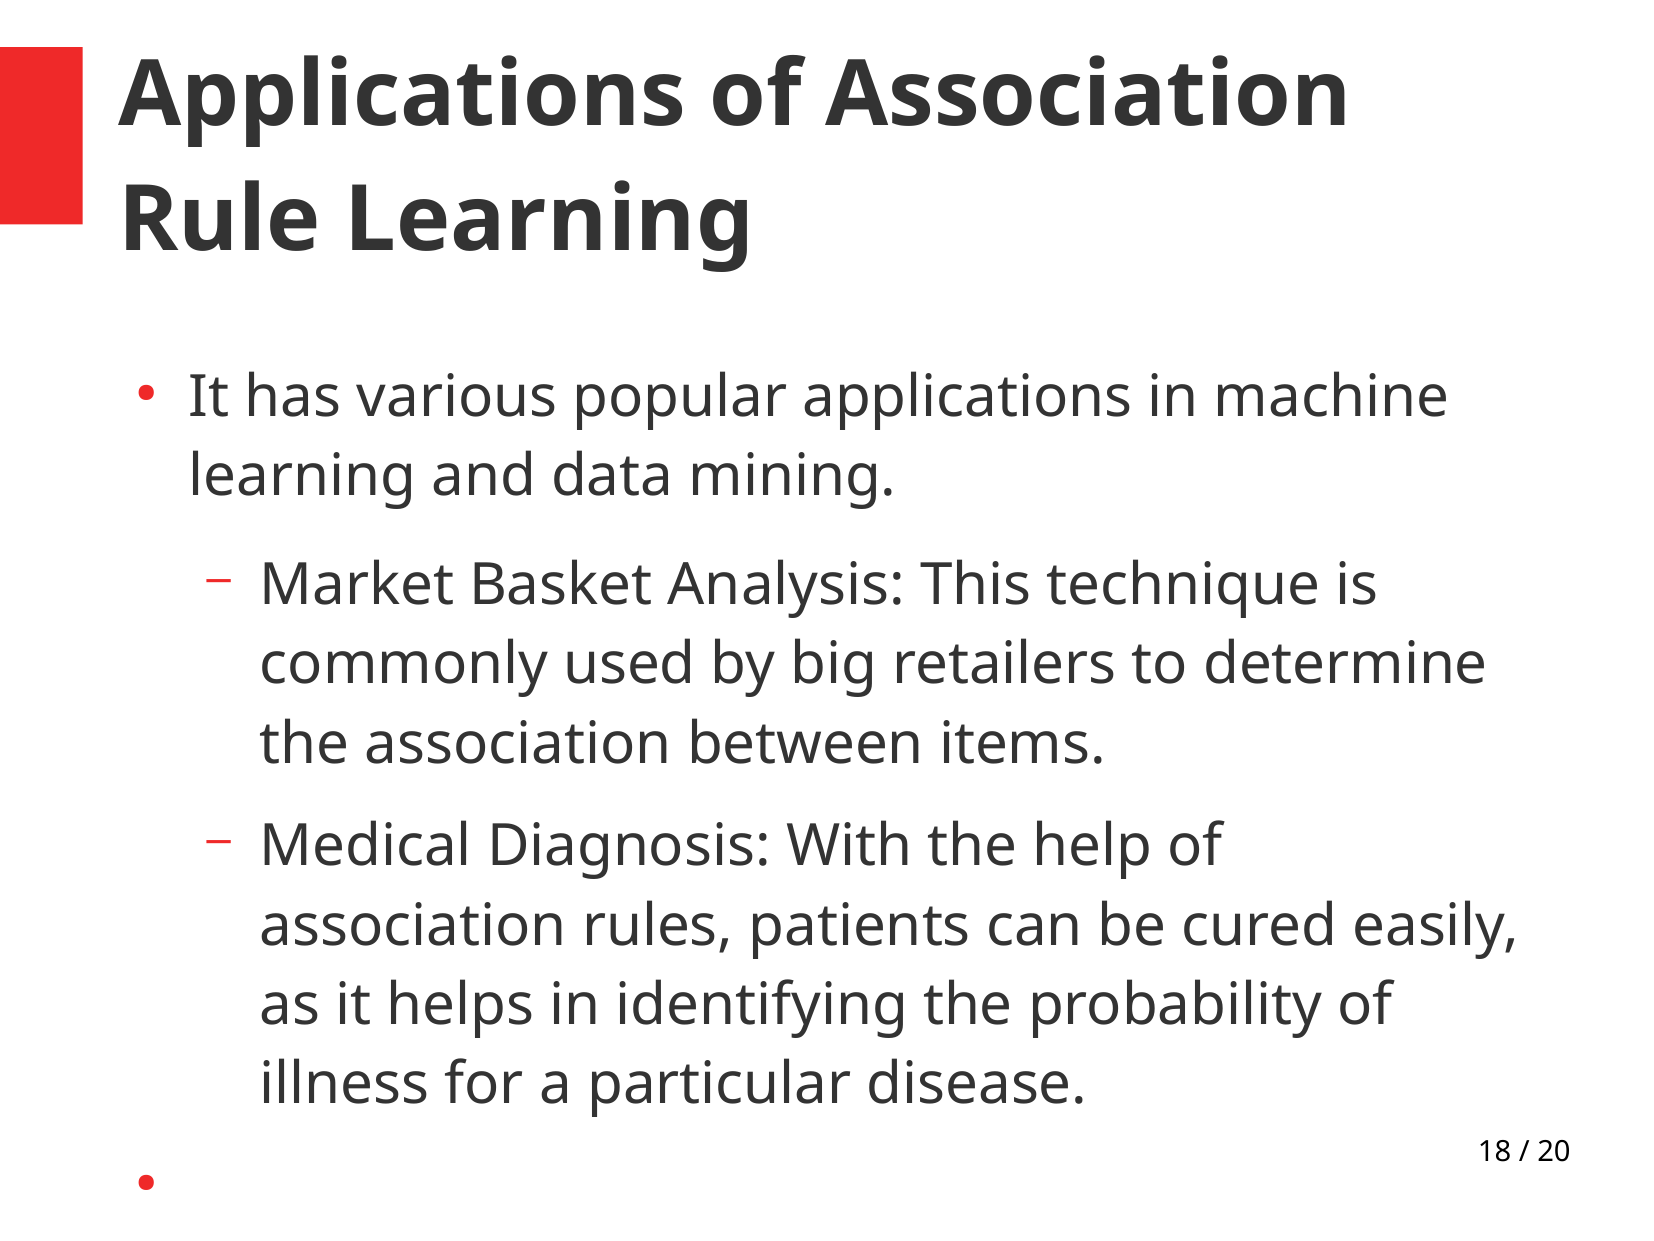

# Applications of Association Rule Learning
It has various popular applications in machine learning and data mining.
Market Basket Analysis: This technique is commonly used by big retailers to determine the association between items.
Medical Diagnosis: With the help of association rules, patients can be cured easily, as it helps in identifying the probability of illness for a particular disease.
18